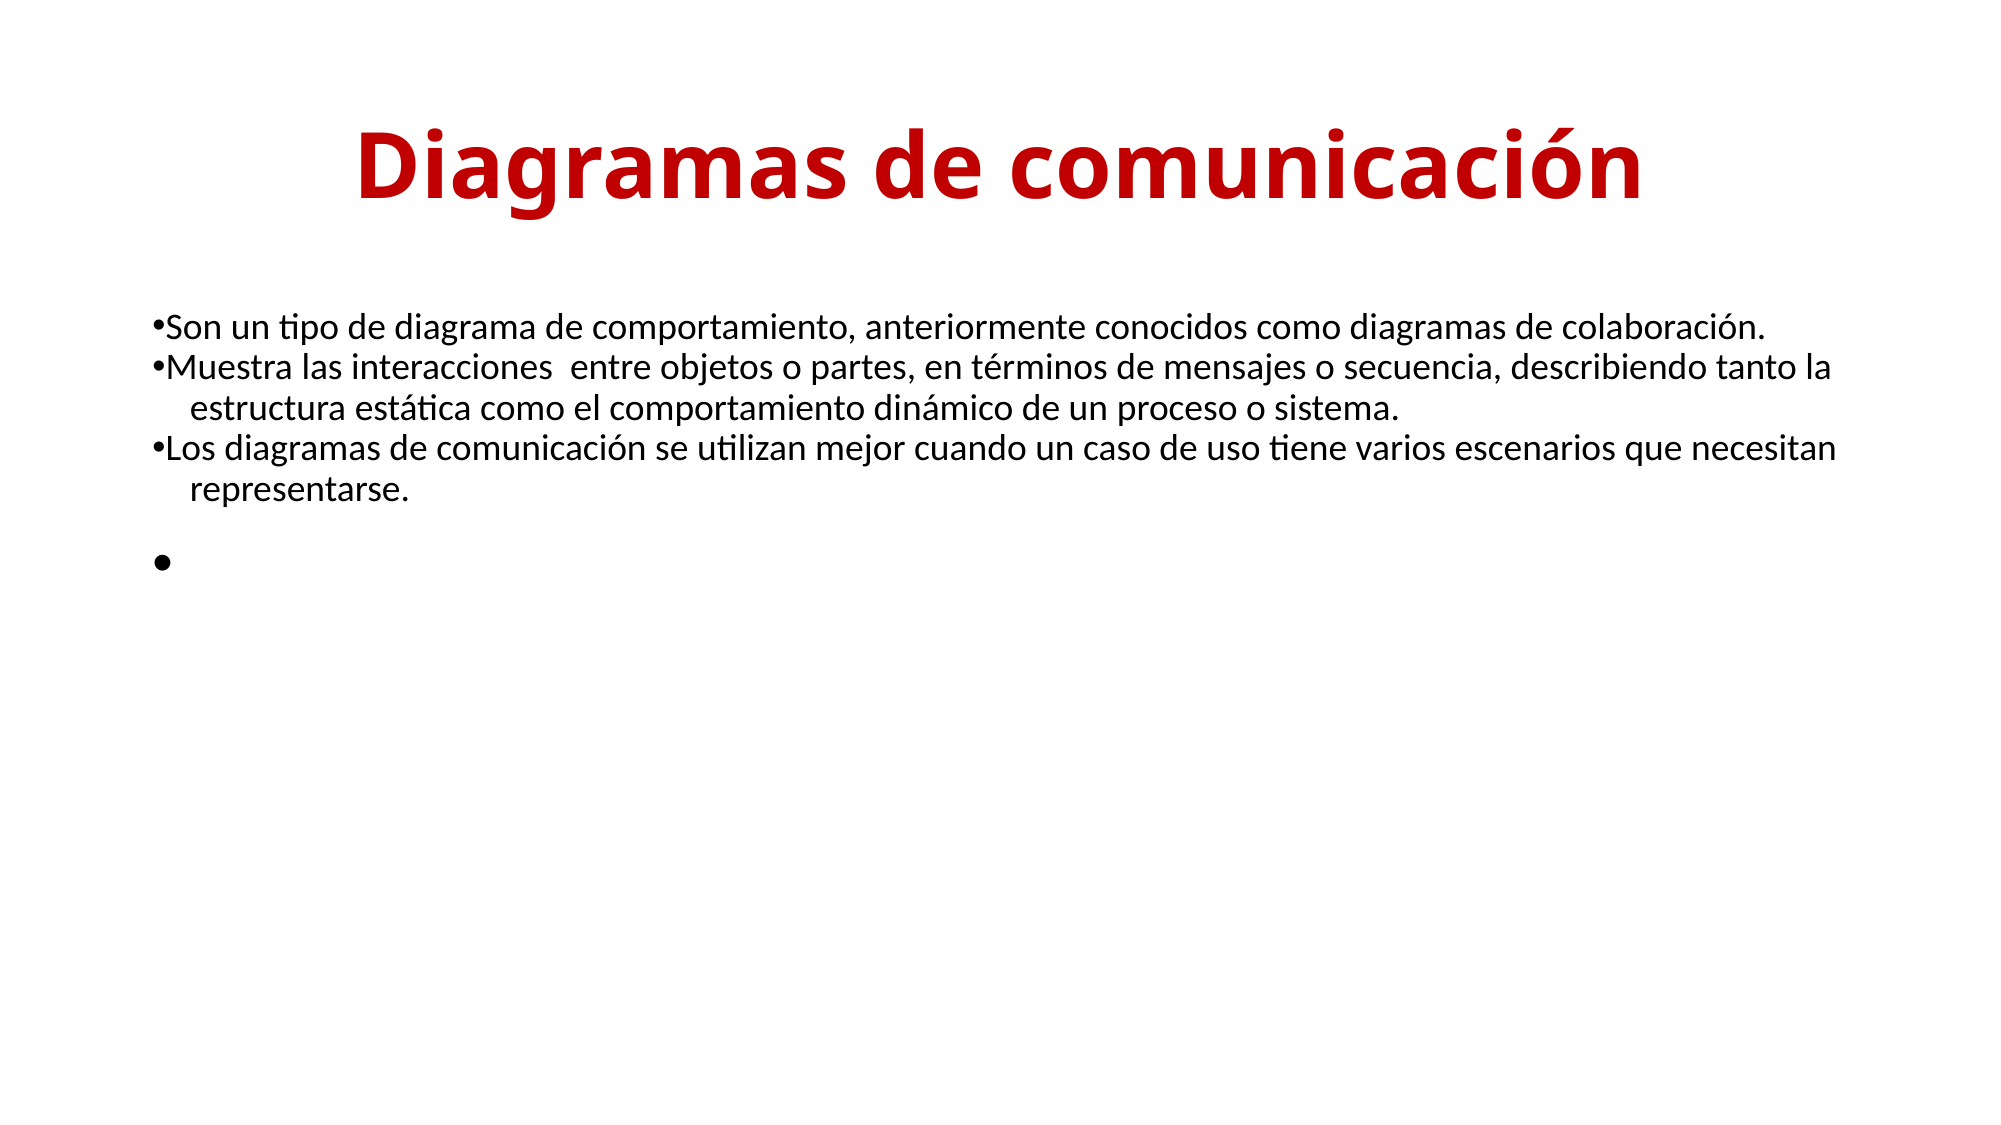

# Diagramas de comunicación
Son un tipo de diagrama de comportamiento, anteriormente conocidos como diagramas de colaboración.
Muestra las interacciones entre objetos o partes, en términos de mensajes o secuencia, describiendo tanto la estructura estática como el comportamiento dinámico de un proceso o sistema.
Los diagramas de comunicación se utilizan mejor cuando un caso de uso tiene varios escenarios que necesitan representarse.